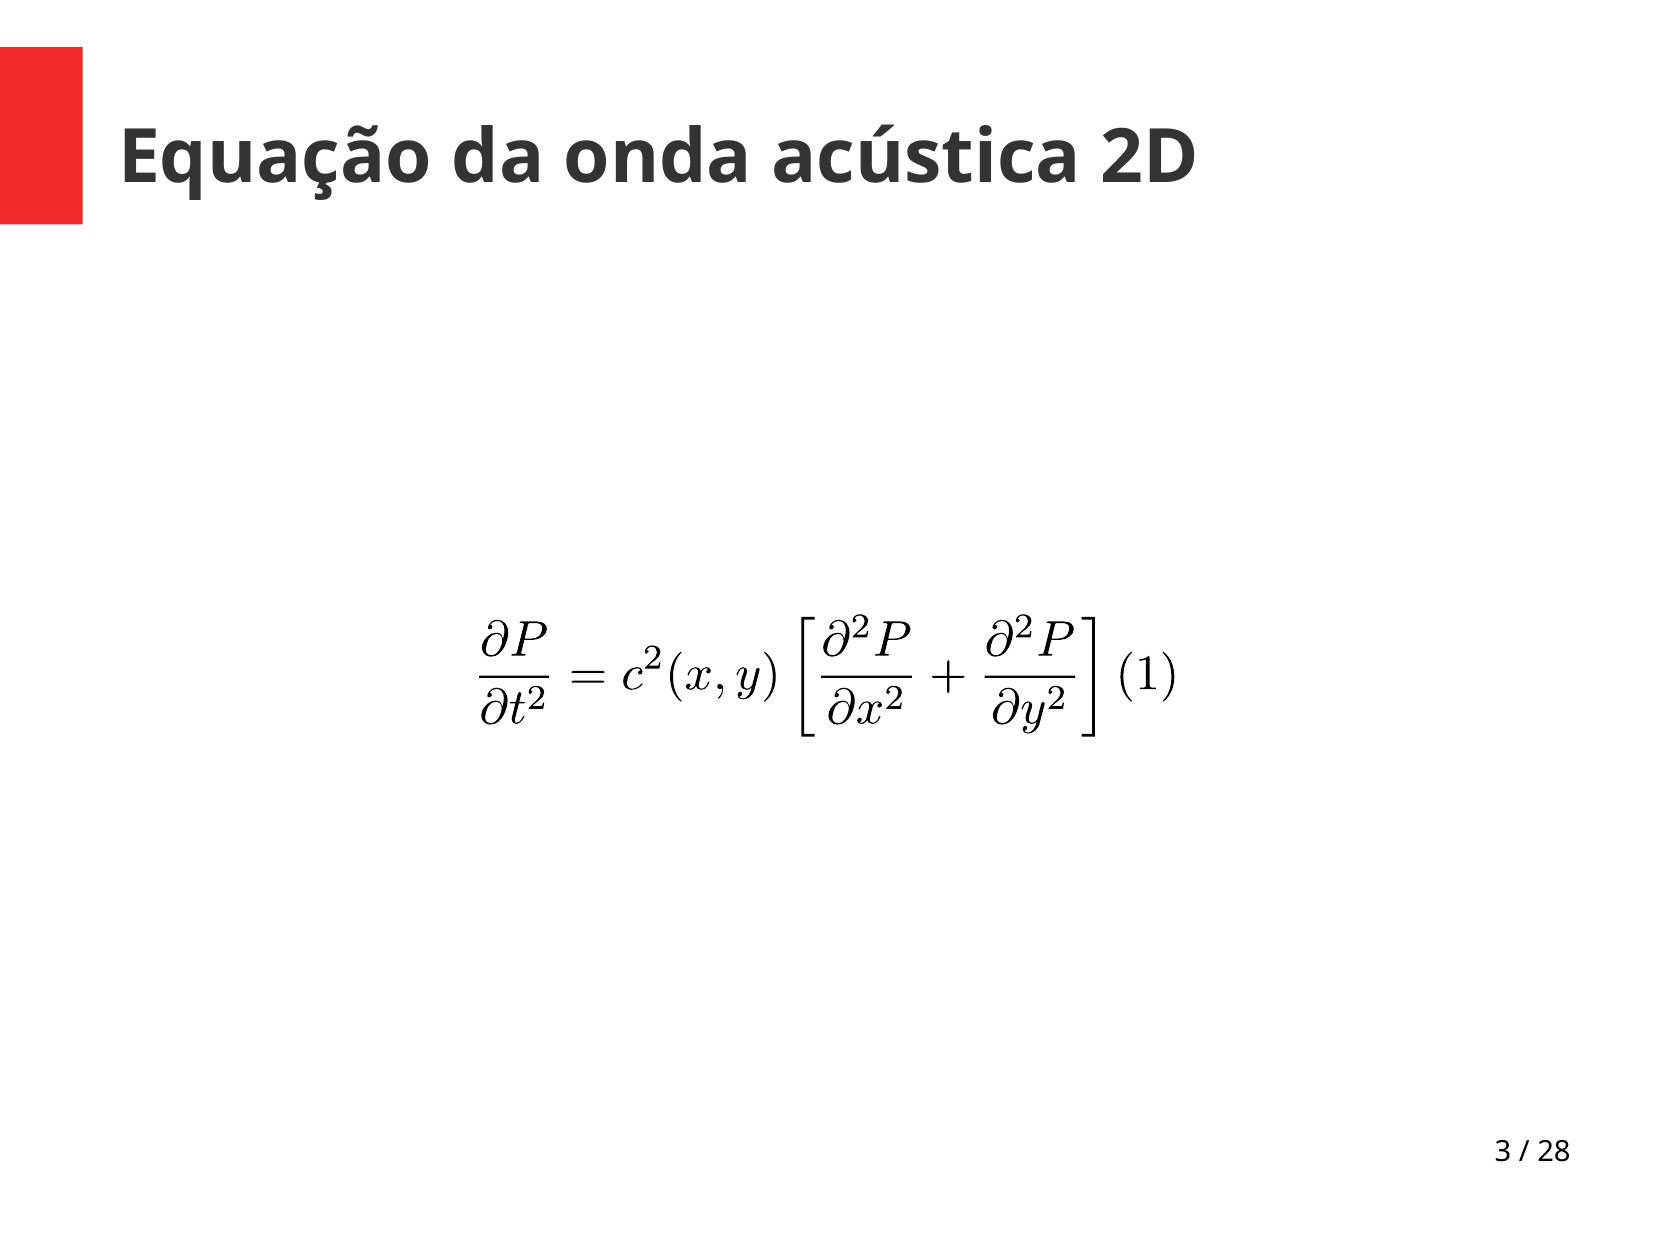

# Equação da onda acústica 2D
3